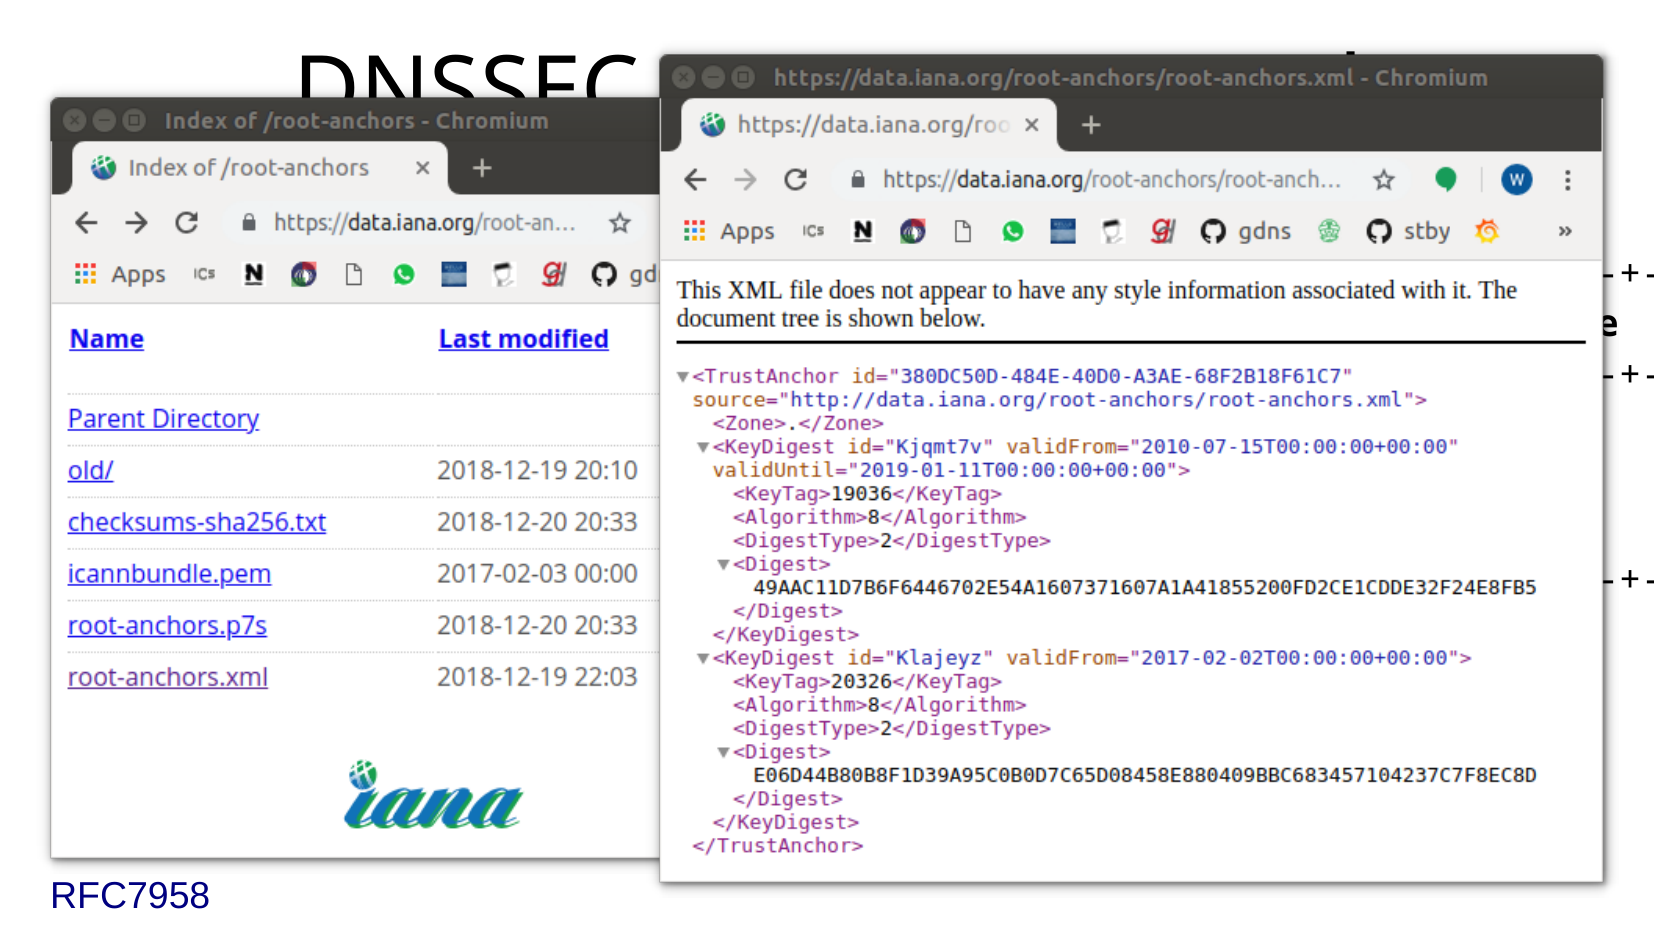

# DNSSEC Resource records DS – Digest Type
+-+-+-+-+-+-+-+-+-+-+-+-+-+-+-+-+-+-+-+-+-+-+-+-+-+-+-+-+-+-+-+-+
| Key Tag | Algorithm | Digest Type |
+-+-+-+-+-+-+-+-+-+-+-+-+-+-+-+-+-+-+-+-+-+-+-+-+-+-+-+-+-+-+-+-+
/ /
/ Digest /
/ /
+-+-+-+-+-+-+-+-+-+-+-+-+-+-+-+-+-+-+-+-+-+-+-+-+-+-+-+-+-+-+-+-+
RFC7958